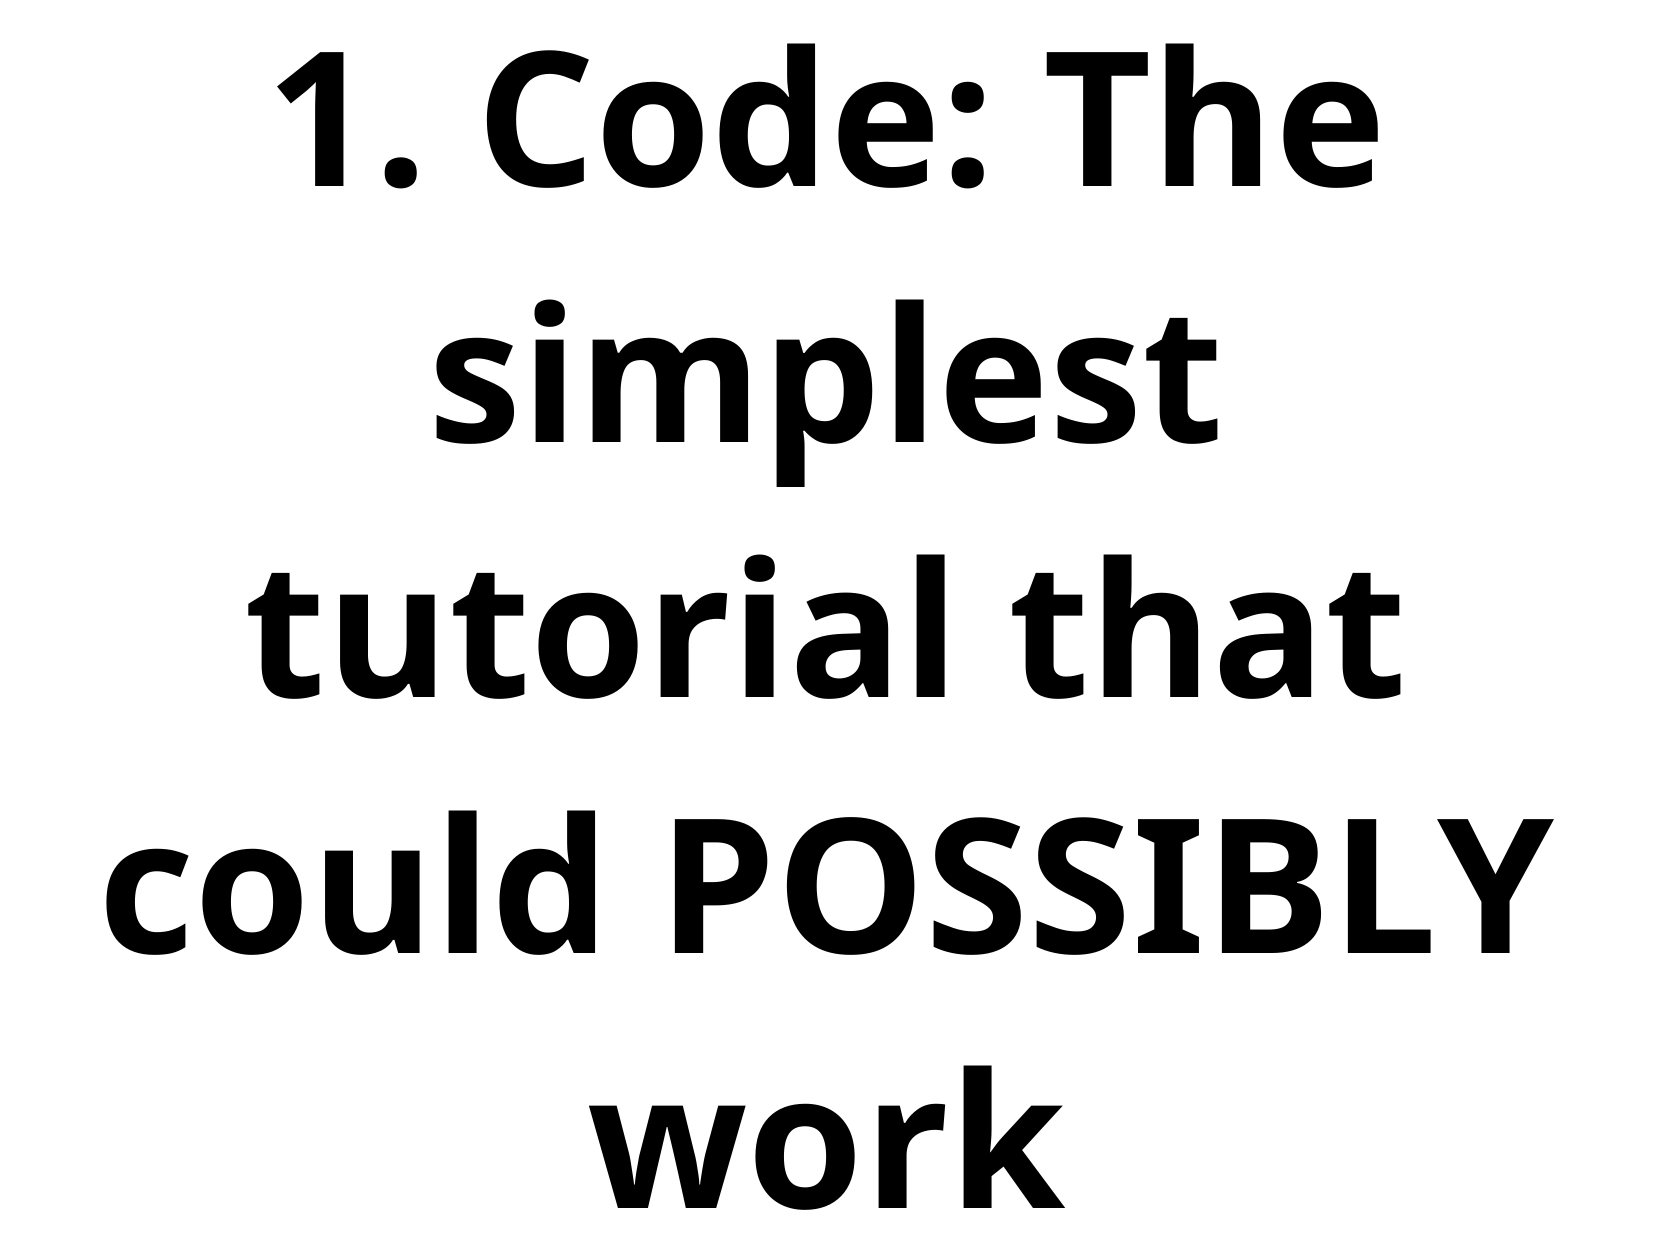

# 1. Code: The simplest tutorial that could POSSIBLY work